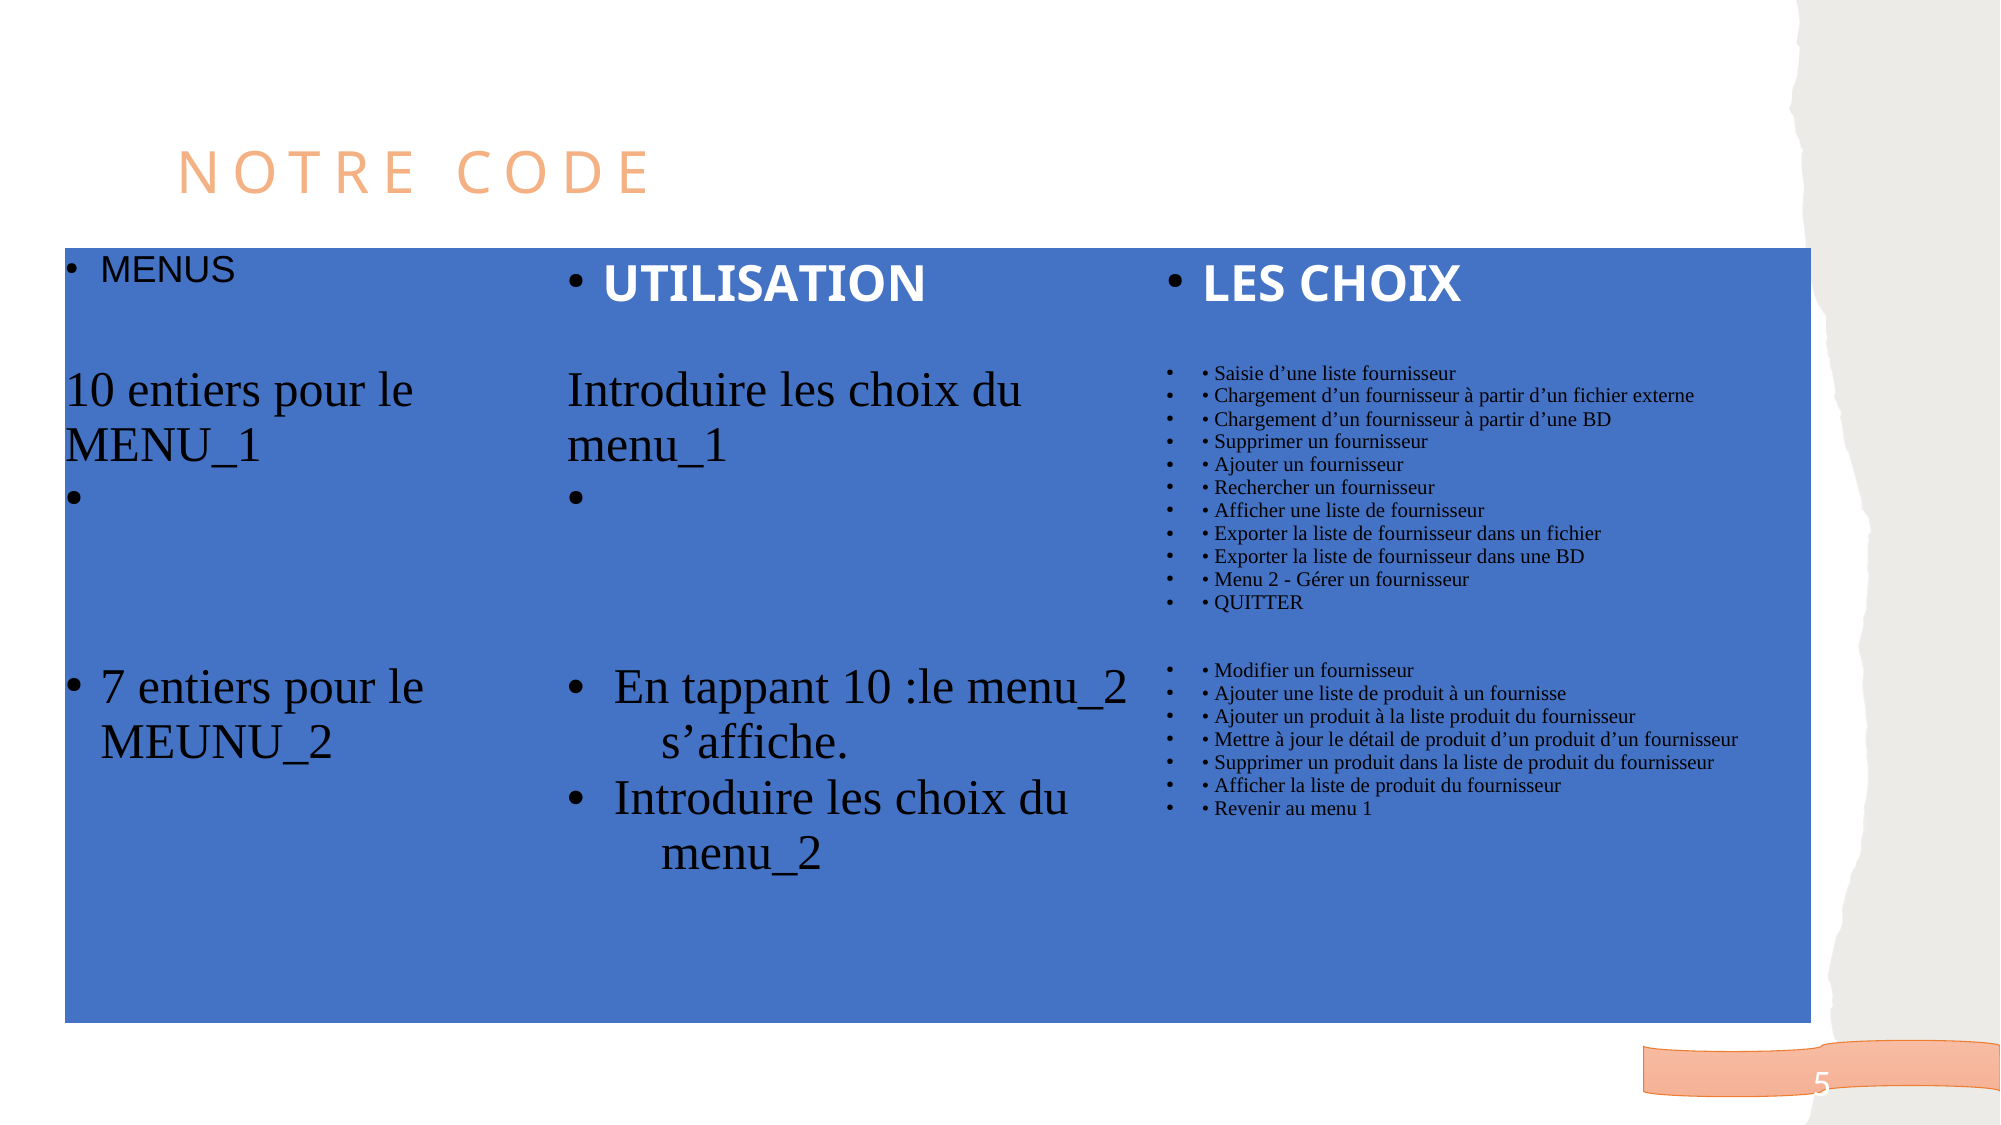

# NOTRE CODE
| MENUS | UTILISATION | LES CHOIX |
| --- | --- | --- |
| 10 entiers pour le MENU\_1 | Introduire les choix du menu\_1 | • Saisie d’une liste fournisseur • Chargement d’un fournisseur à partir d’un fichier externe • Chargement d’un fournisseur à partir d’une BD • Supprimer un fournisseur • Ajouter un fournisseur • Rechercher un fournisseur • Afficher une liste de fournisseur • Exporter la liste de fournisseur dans un fichier • Exporter la liste de fournisseur dans une BD • Menu 2 - Gérer un fournisseur • QUITTER |
| 7 entiers pour le MEUNU\_2 | En tappant 10 :le menu\_2 s’affiche. Introduire les choix du menu\_2 | • Modifier un fournisseur • Ajouter une liste de produit à un fournisse • Ajouter un produit à la liste produit du fournisseur • Mettre à jour le détail de produit d’un produit d’un fournisseur • Supprimer un produit dans la liste de produit du fournisseur • Afficher la liste de produit du fournisseur • Revenir au menu 1 |
5